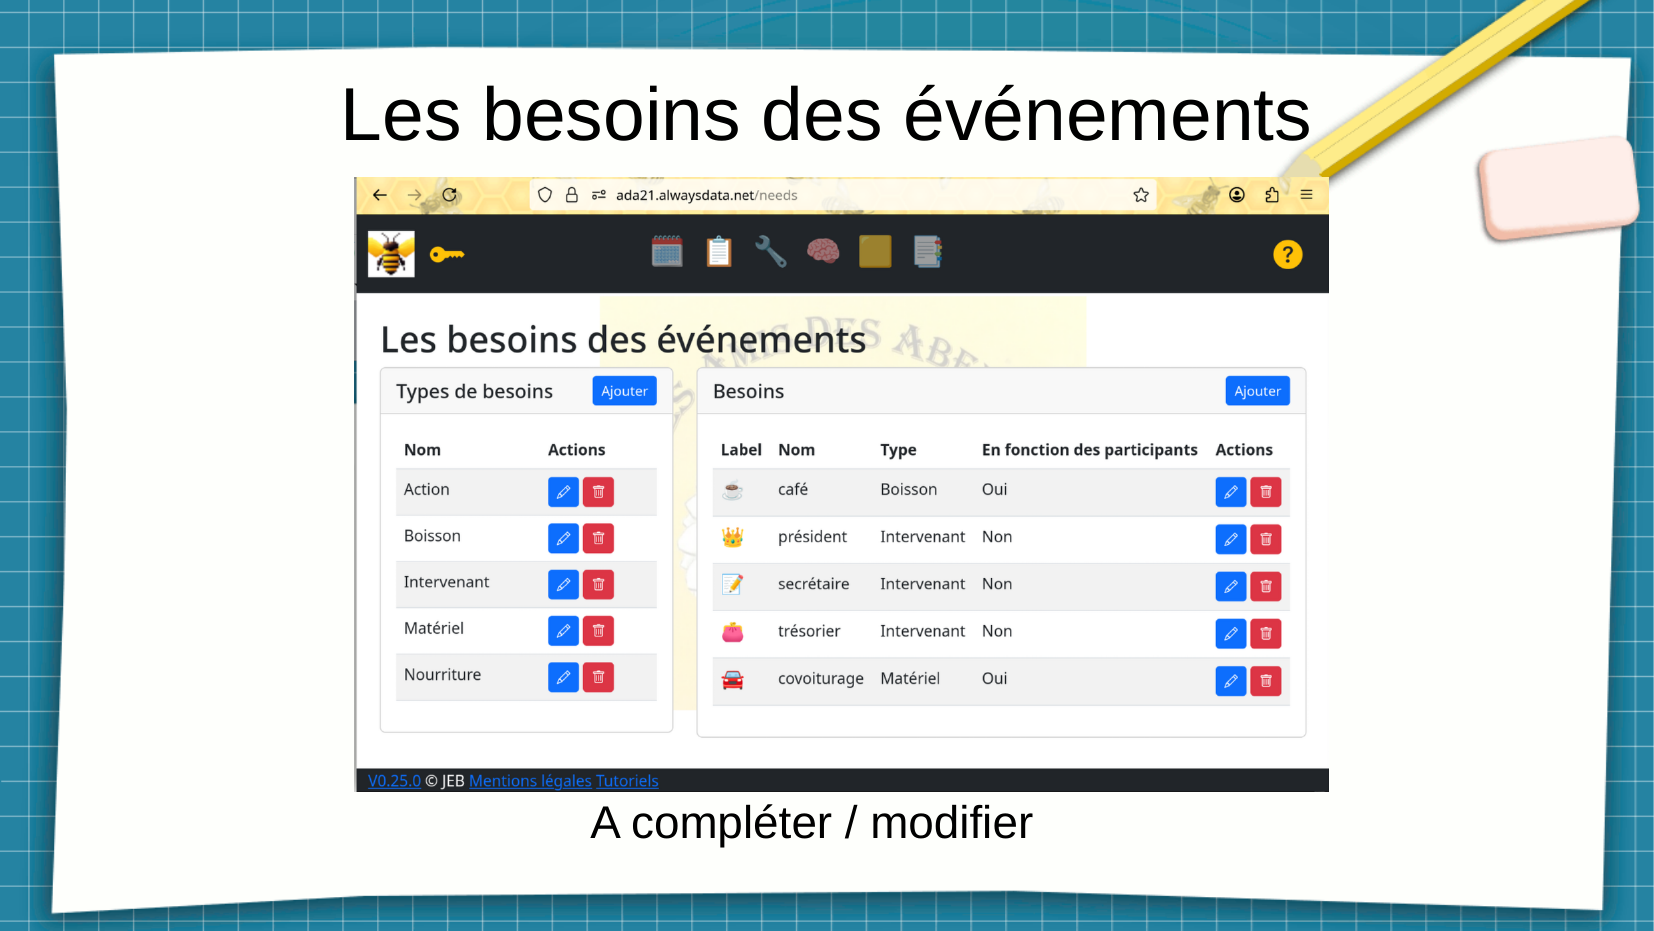

# Les besoins des événements
A compléter / modifier